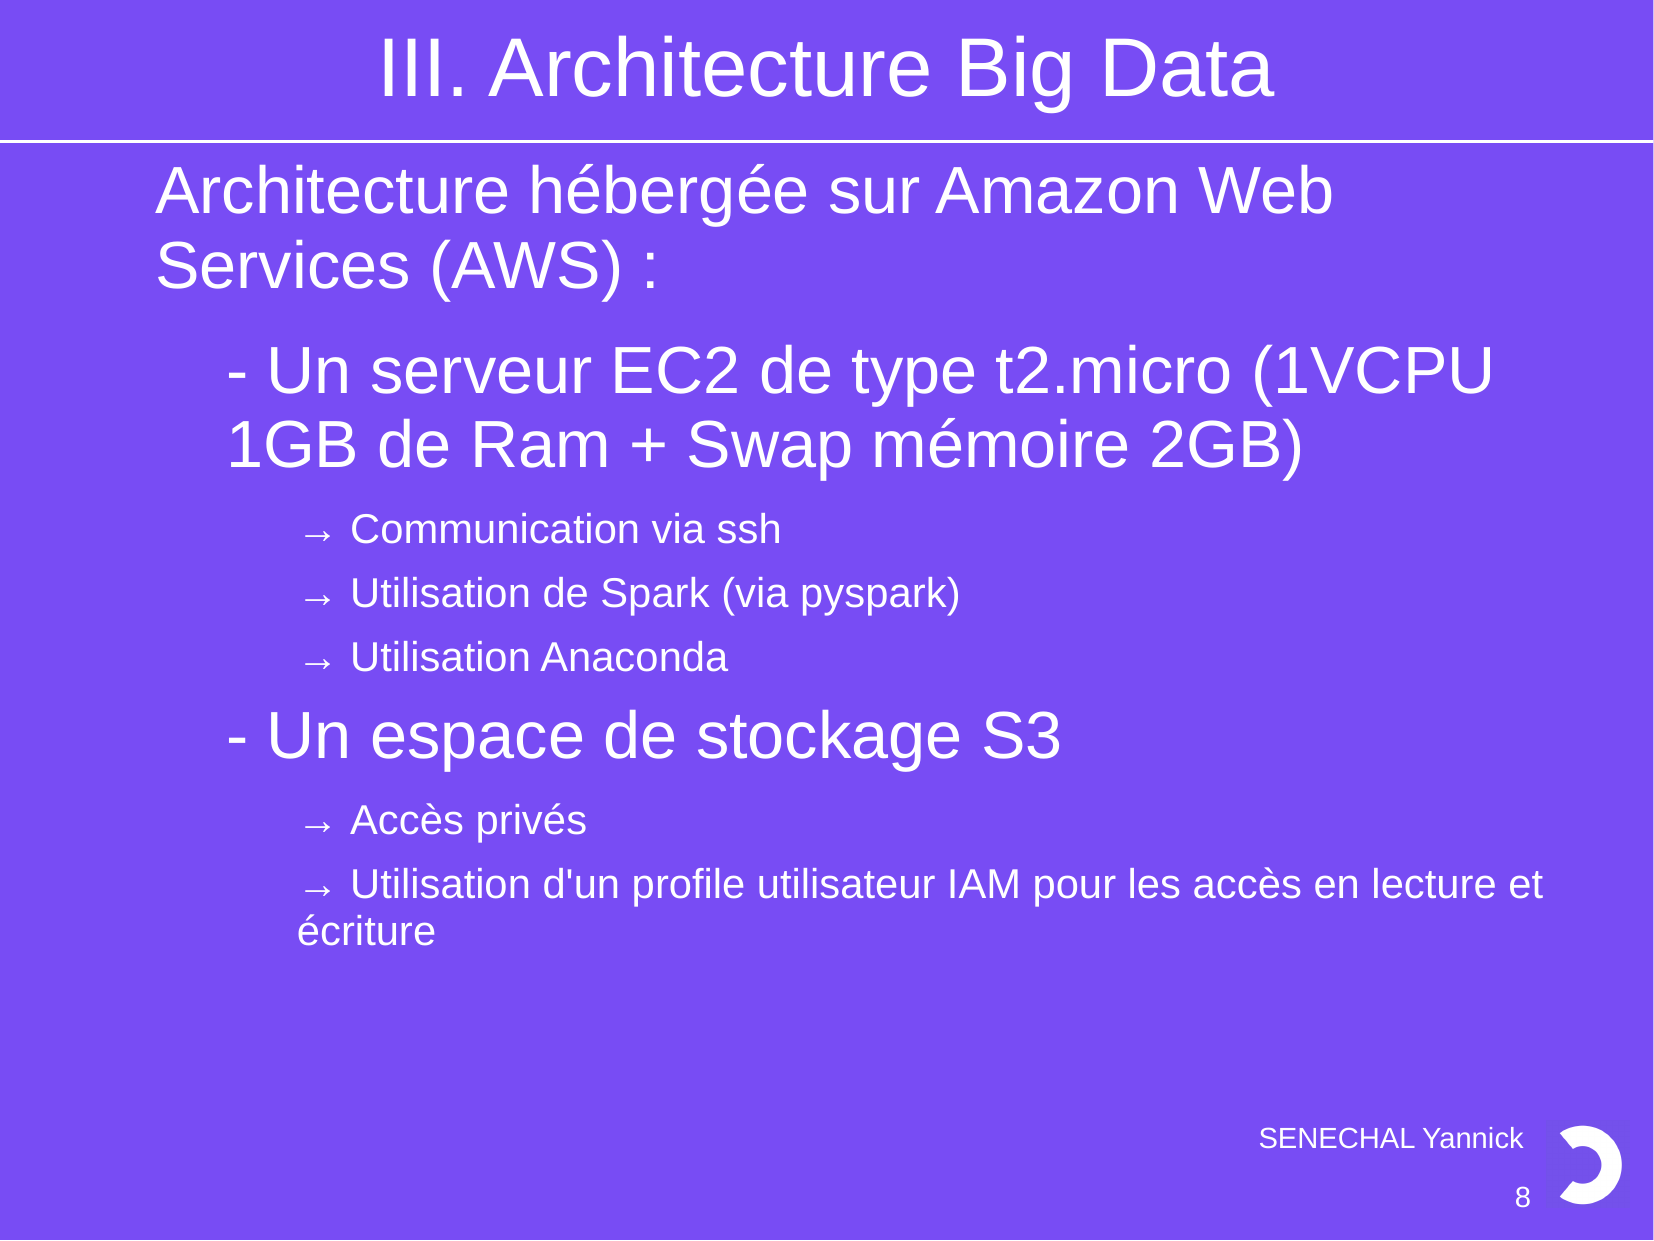

# III. Architecture Big Data
Architecture hébergée sur Amazon Web Services (AWS) :
- Un serveur EC2 de type t2.micro (1VCPU 1GB de Ram + Swap mémoire 2GB)
→ Communication via ssh
→ Utilisation de Spark (via pyspark)
→ Utilisation Anaconda
- Un espace de stockage S3
→ Accès privés
→ Utilisation d'un profile utilisateur IAM pour les accès en lecture et écriture
SENECHAL Yannick
8